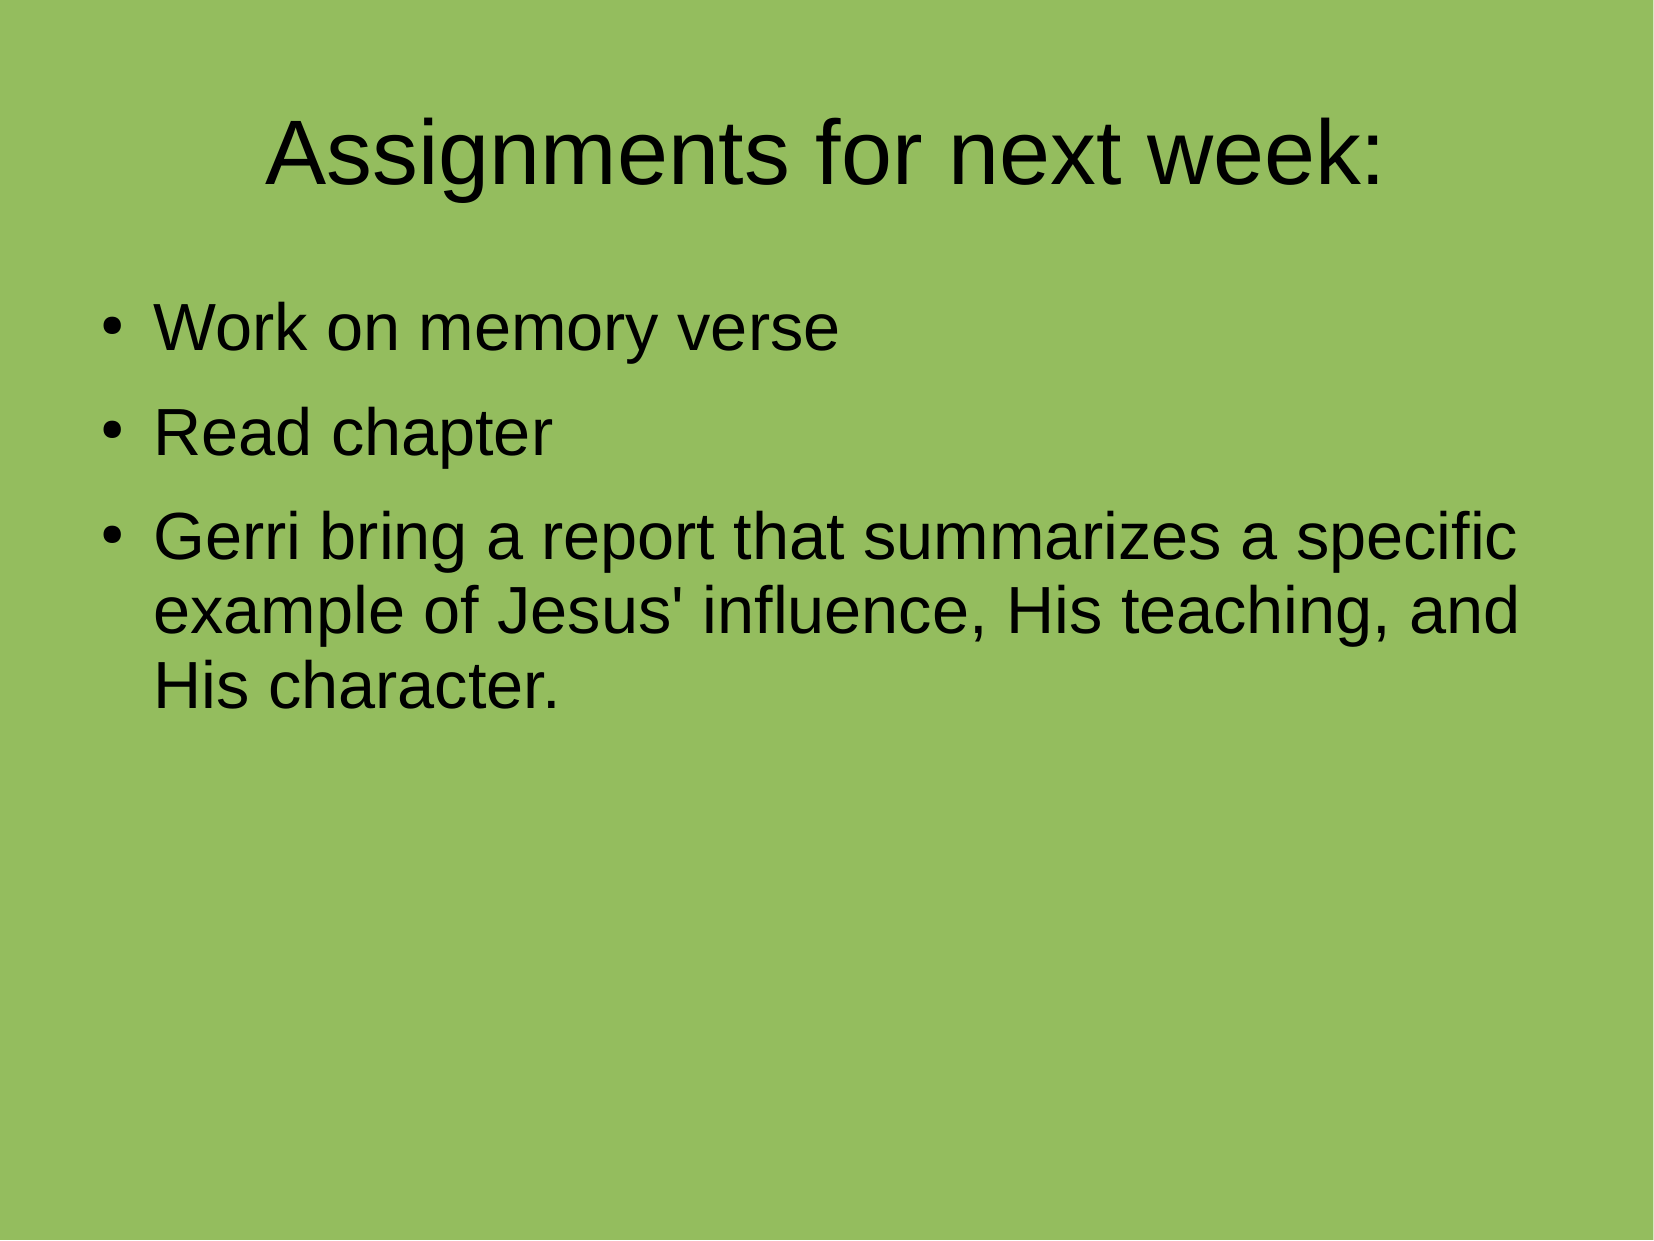

# Assignments for next week:
Work on memory verse
Read chapter
Gerri bring a report that summarizes a specific example of Jesus' influence, His teaching, and His character.